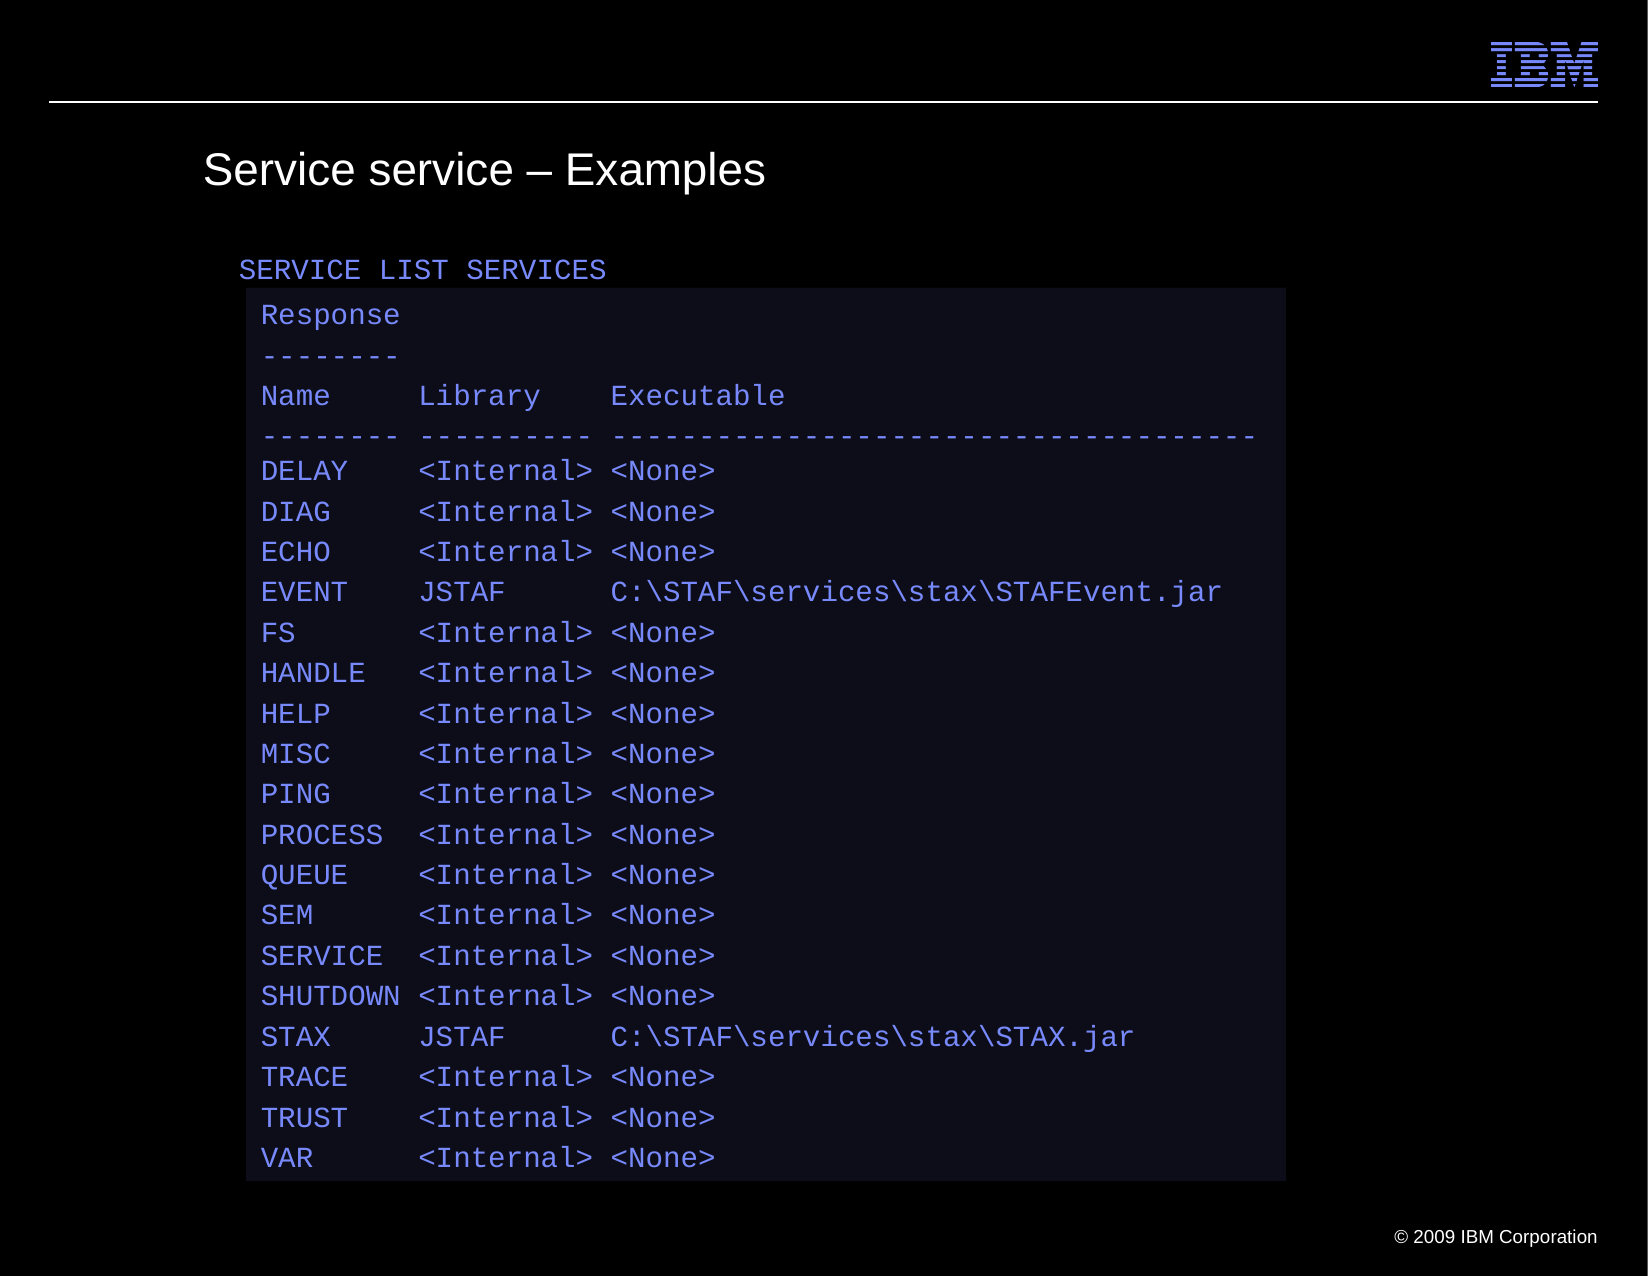

# Service service – Examples
SERVICE LIST SERVICES
Response
--------
Name Library Executable
-------- ---------- -------------------------------------DELAY <Internal> <None>
DIAG <Internal> <None>
ECHO <Internal> <None>
EVENT JSTAF C:\STAF\services\stax\STAFEvent.jar
FS <Internal> <None>
HANDLE <Internal> <None>
HELP <Internal> <None>
MISC <Internal> <None>
PING <Internal> <None>
PROCESS <Internal> <None>
QUEUE <Internal> <None>
SEM <Internal> <None>
SERVICE <Internal> <None>
SHUTDOWN <Internal> <None>
STAX JSTAF C:\STAF\services\stax\STAX.jar
TRACE <Internal> <None>
TRUST <Internal> <None>
VAR <Internal> <None>